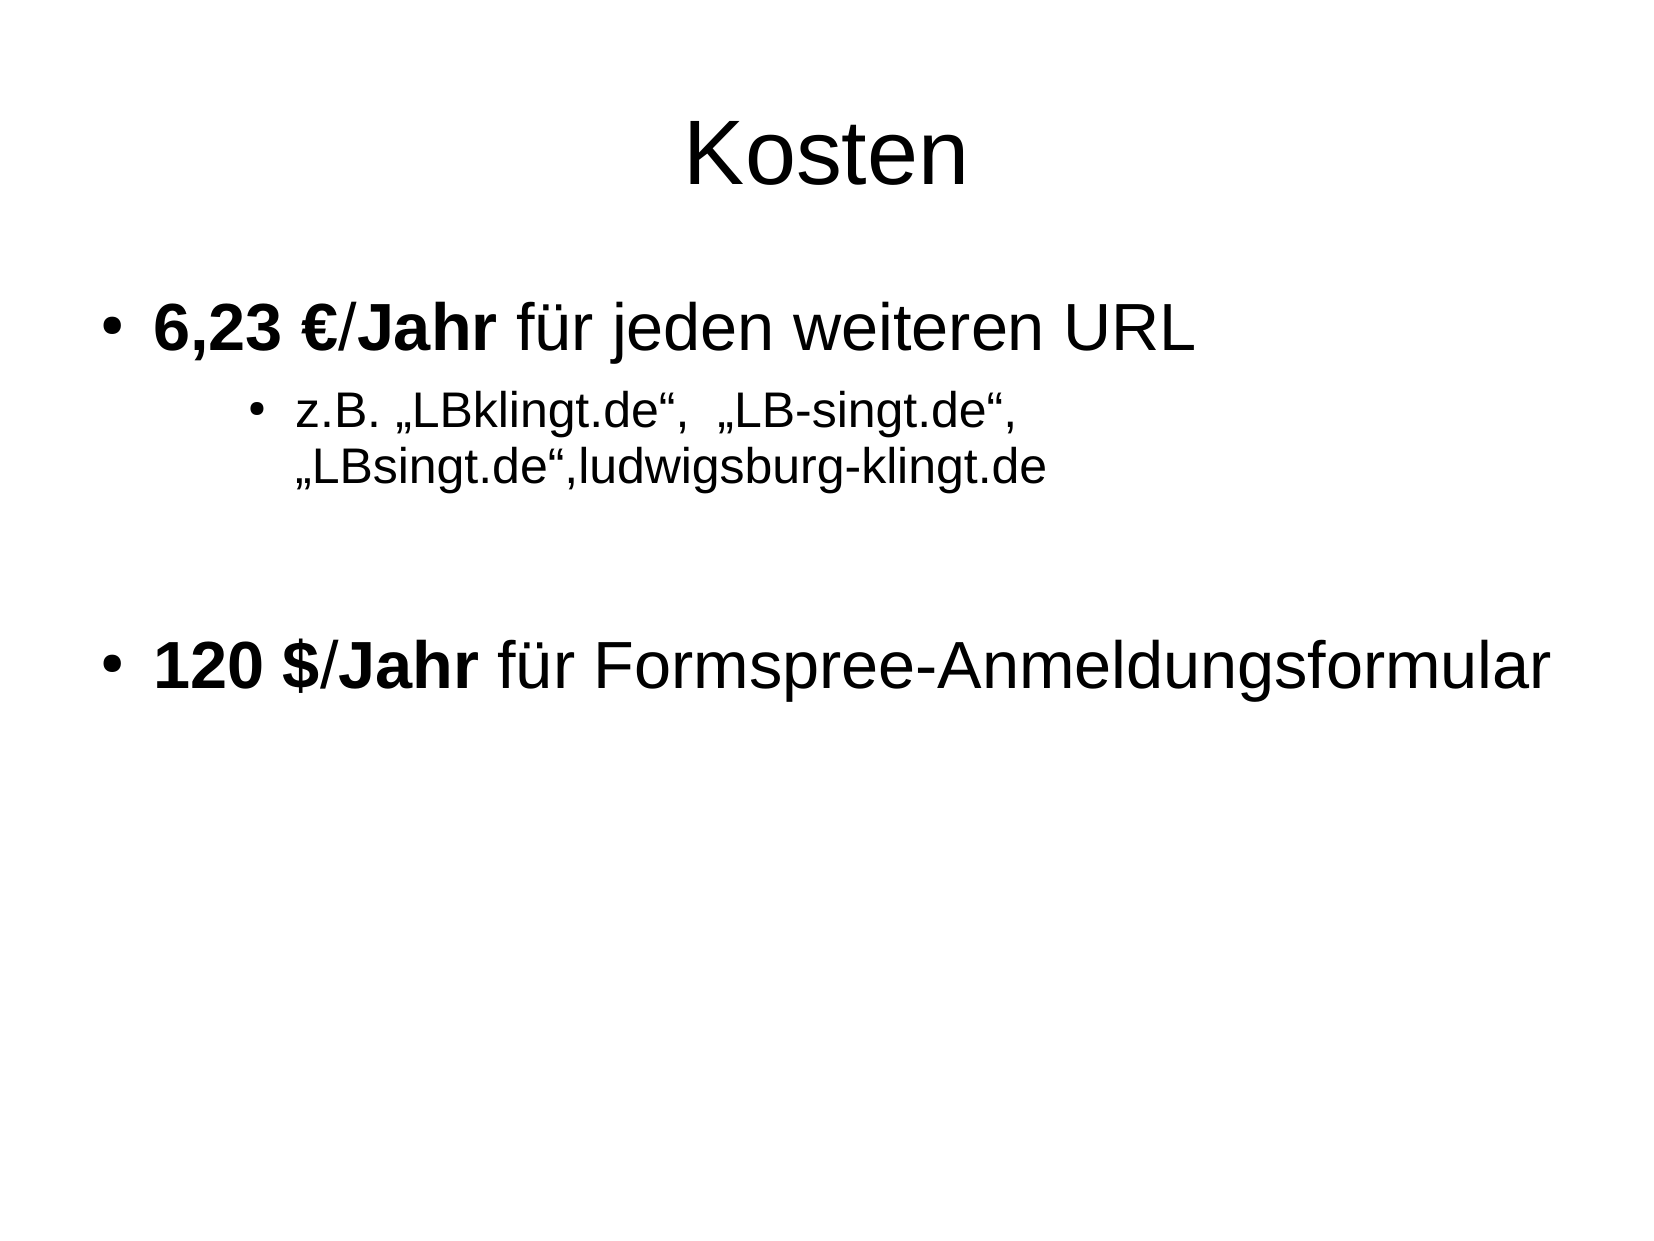

# Kosten
6,23 €/Jahr für jeden weiteren URL
z.B. „LBklingt.de“, „LB-singt.de“, „LBsingt.de“,ludwigsburg-klingt.de
120 $/Jahr für Formspree-Anmeldungsformular